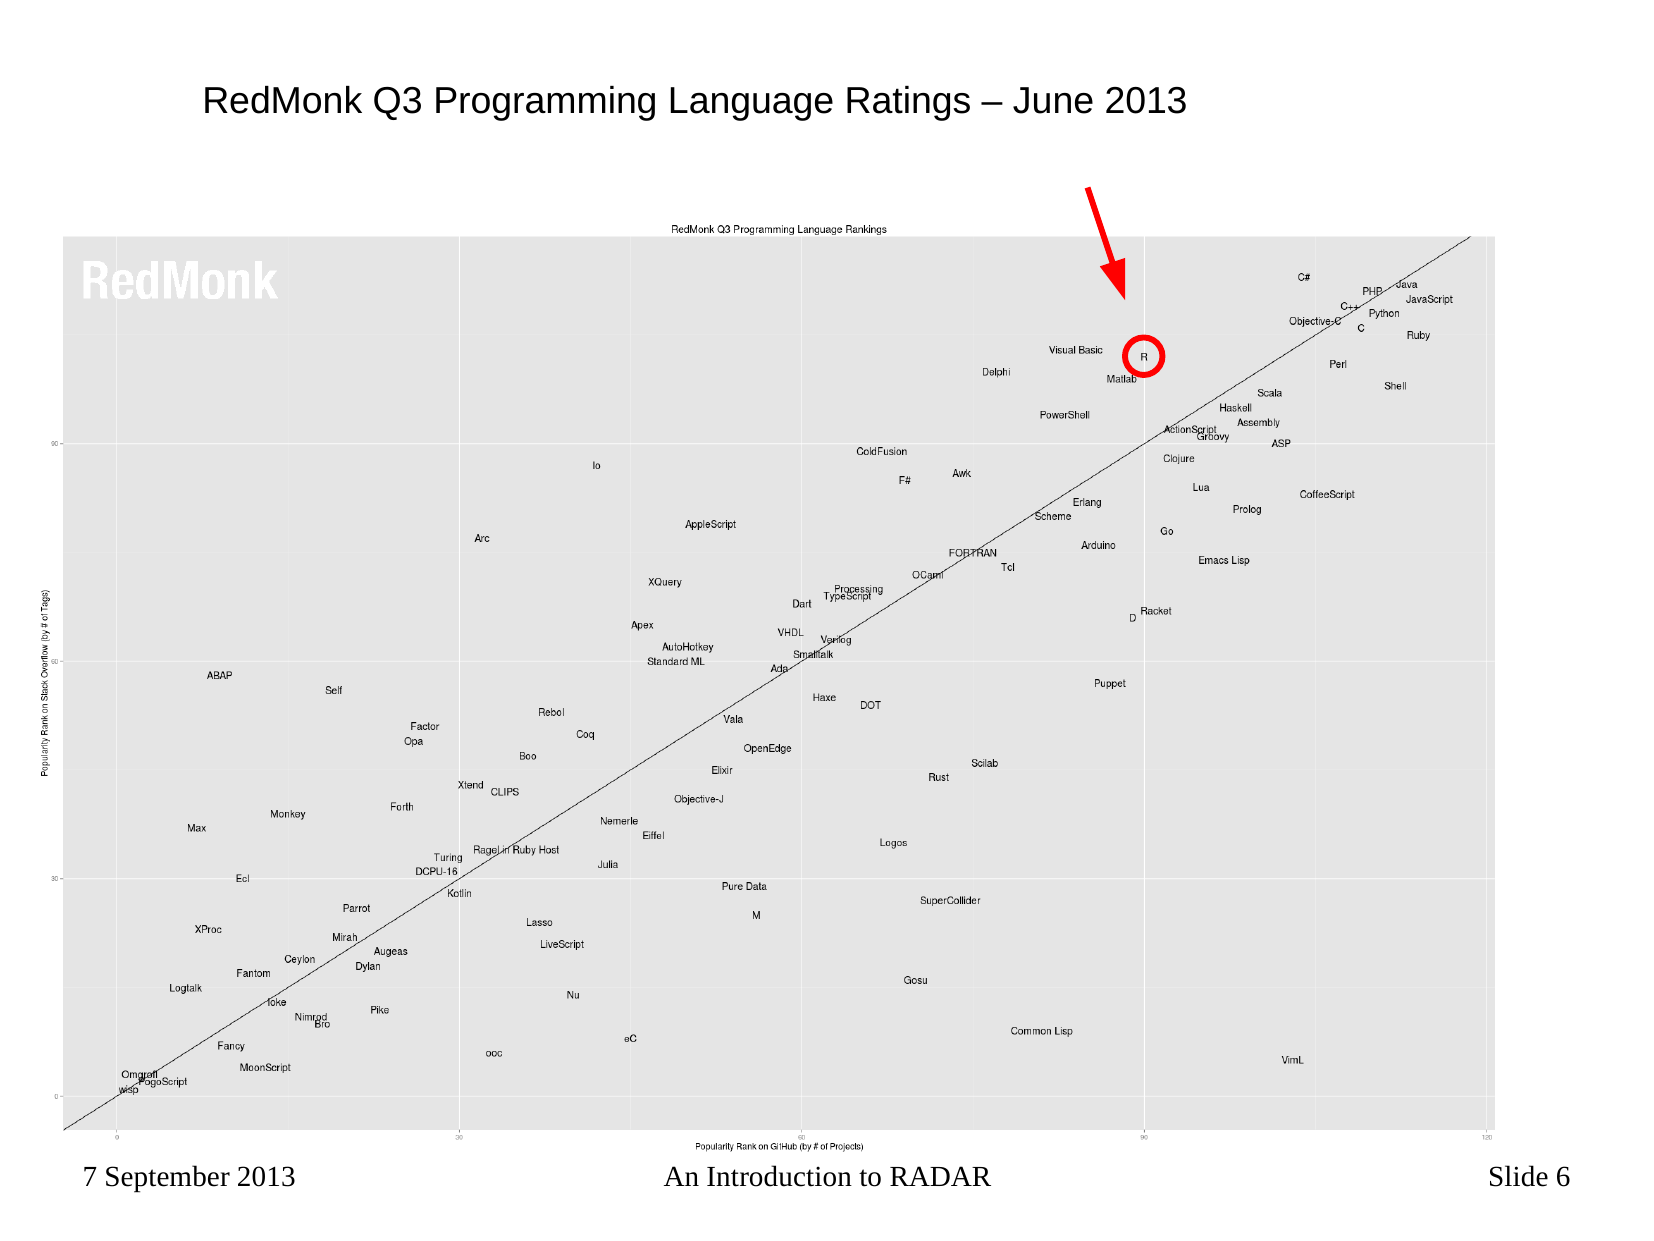

RedMonk Q3 Programming Language Ratings – June 2013
6